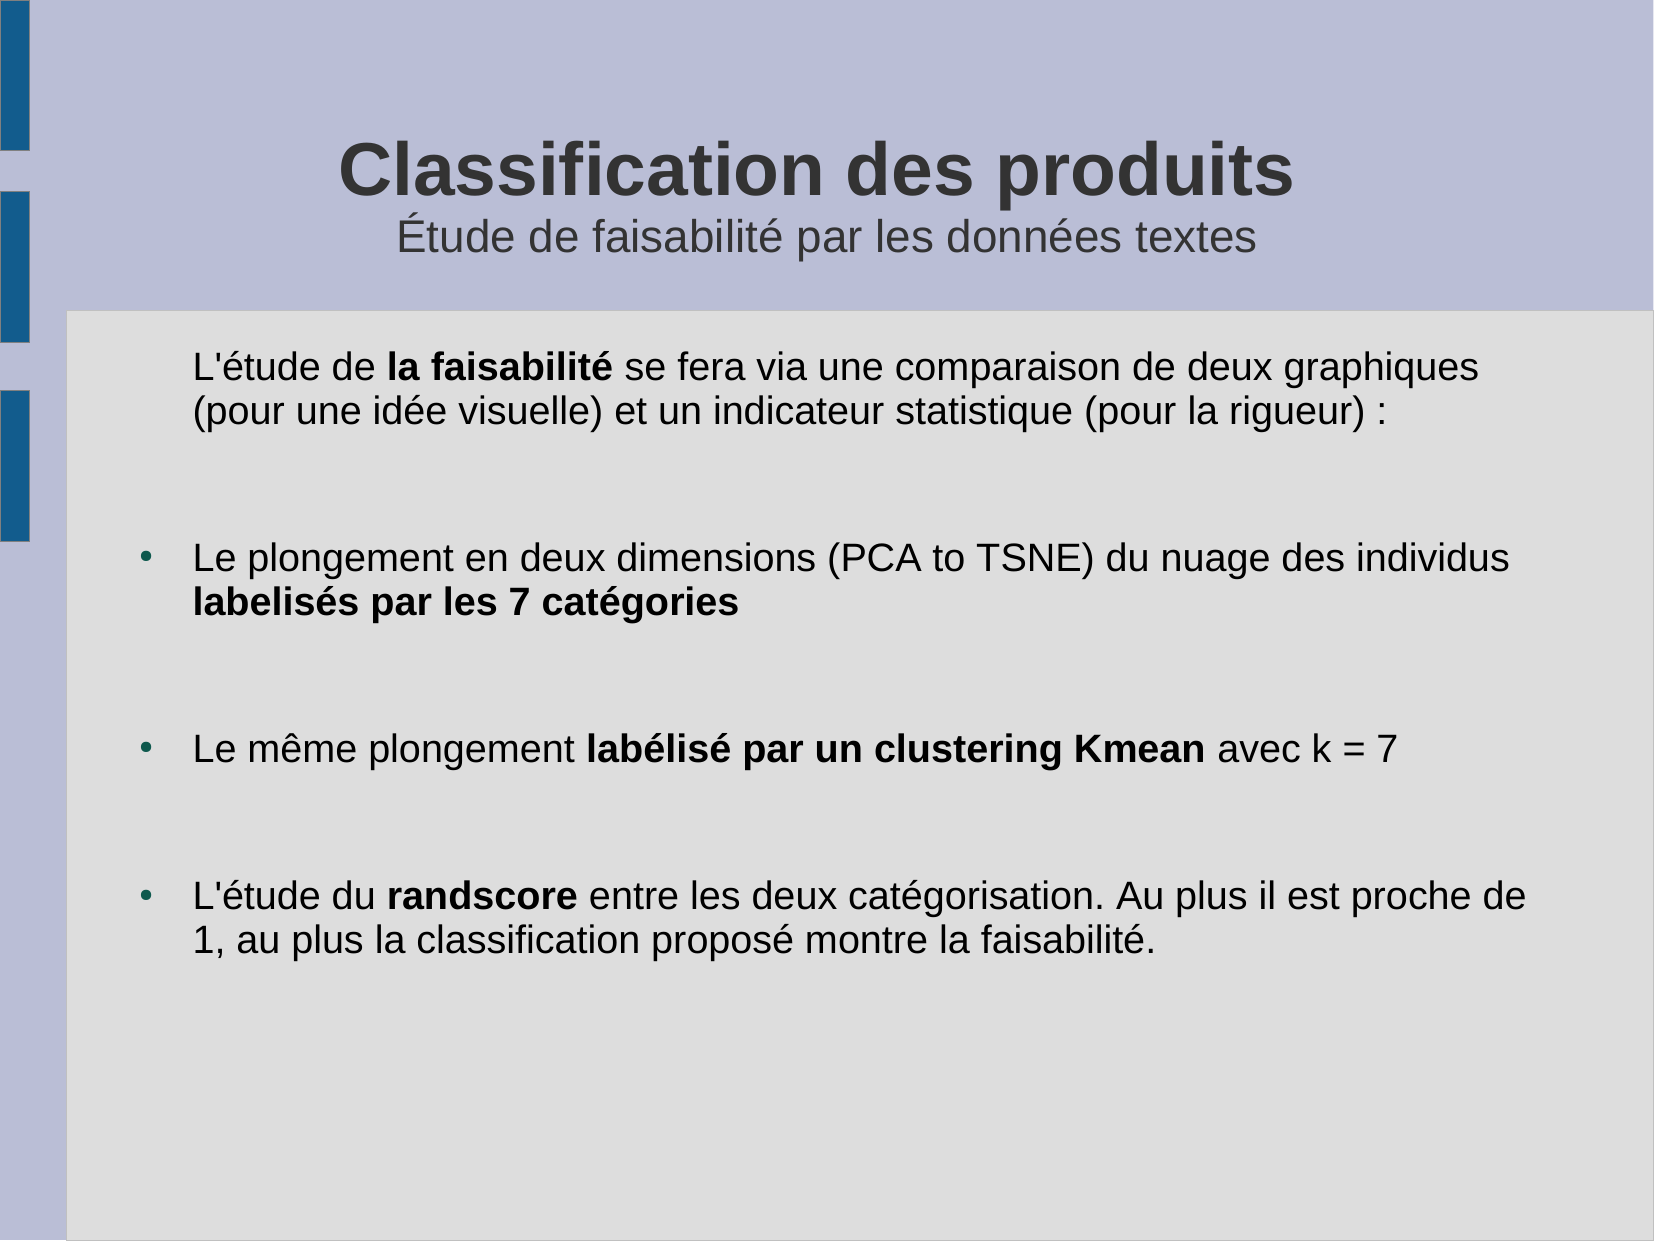

# Classification des produits Étude de faisabilité par les données textes
L'étude de la faisabilité se fera via une comparaison de deux graphiques (pour une idée visuelle) et un indicateur statistique (pour la rigueur) :
Le plongement en deux dimensions (PCA to TSNE) du nuage des individus labelisés par les 7 catégories
Le même plongement labélisé par un clustering Kmean avec k = 7
L'étude du randscore entre les deux catégorisation. Au plus il est proche de 1, au plus la classification proposé montre la faisabilité.